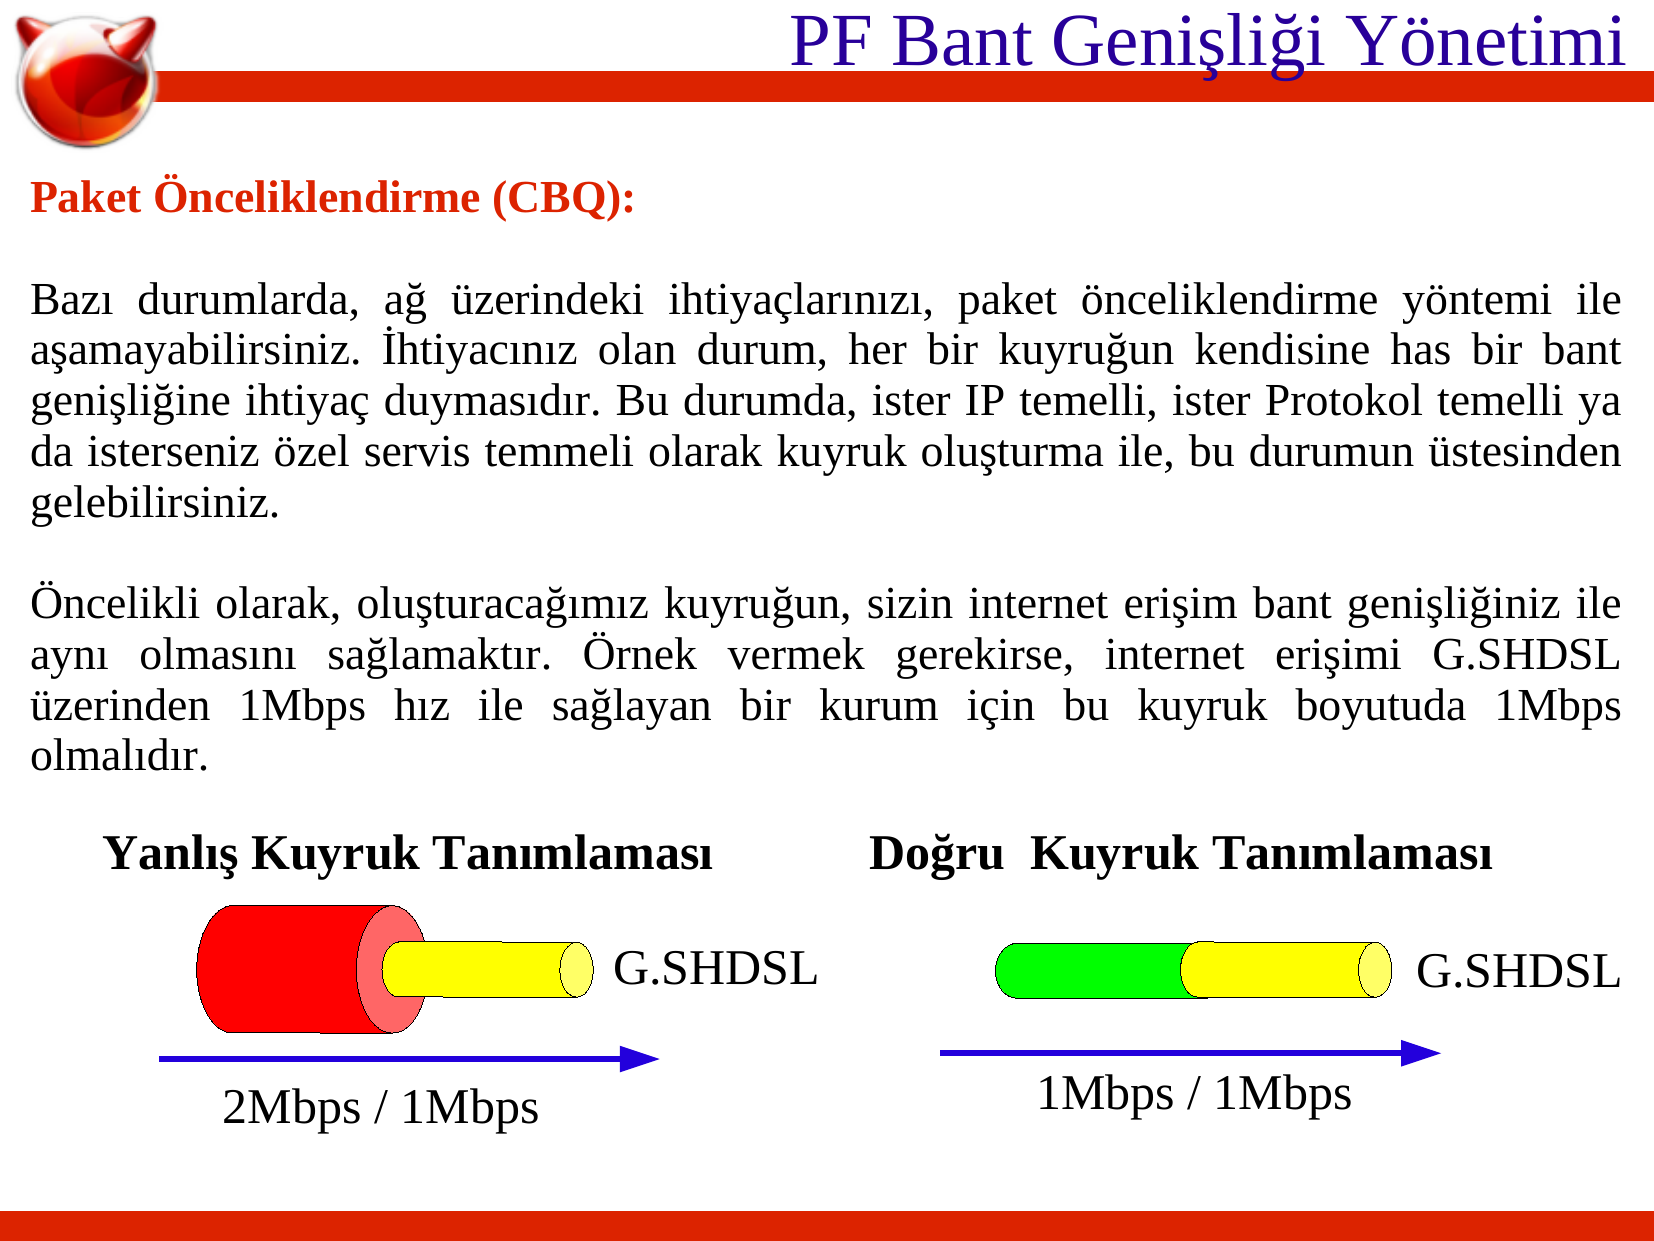

PF Bant Genişliği Yönetimi
Paket Önceliklendirme (CBQ):
Bazı durumlarda, ağ üzerindeki ihtiyaçlarınızı, paket önceliklendirme yöntemi ile aşamayabilirsiniz. İhtiyacınız olan durum, her bir kuyruğun kendisine has bir bant genişliğine ihtiyaç duymasıdır. Bu durumda, ister IP temelli, ister Protokol temelli ya da isterseniz özel servis temmeli olarak kuyruk oluşturma ile, bu durumun üstesinden gelebilirsiniz.
Öncelikli olarak, oluşturacağımız kuyruğun, sizin internet erişim bant genişliğiniz ile aynı olmasını sağlamaktır. Örnek vermek gerekirse, internet erişimi G.SHDSL üzerinden 1Mbps hız ile sağlayan bir kurum için bu kuyruk boyutuda 1Mbps olmalıdır.
Yanlış Kuyruk Tanımlaması
Doğru Kuyruk Tanımlaması
G.SHDSL
G.SHDSL
1Mbps / 1Mbps
2Mbps / 1Mbps